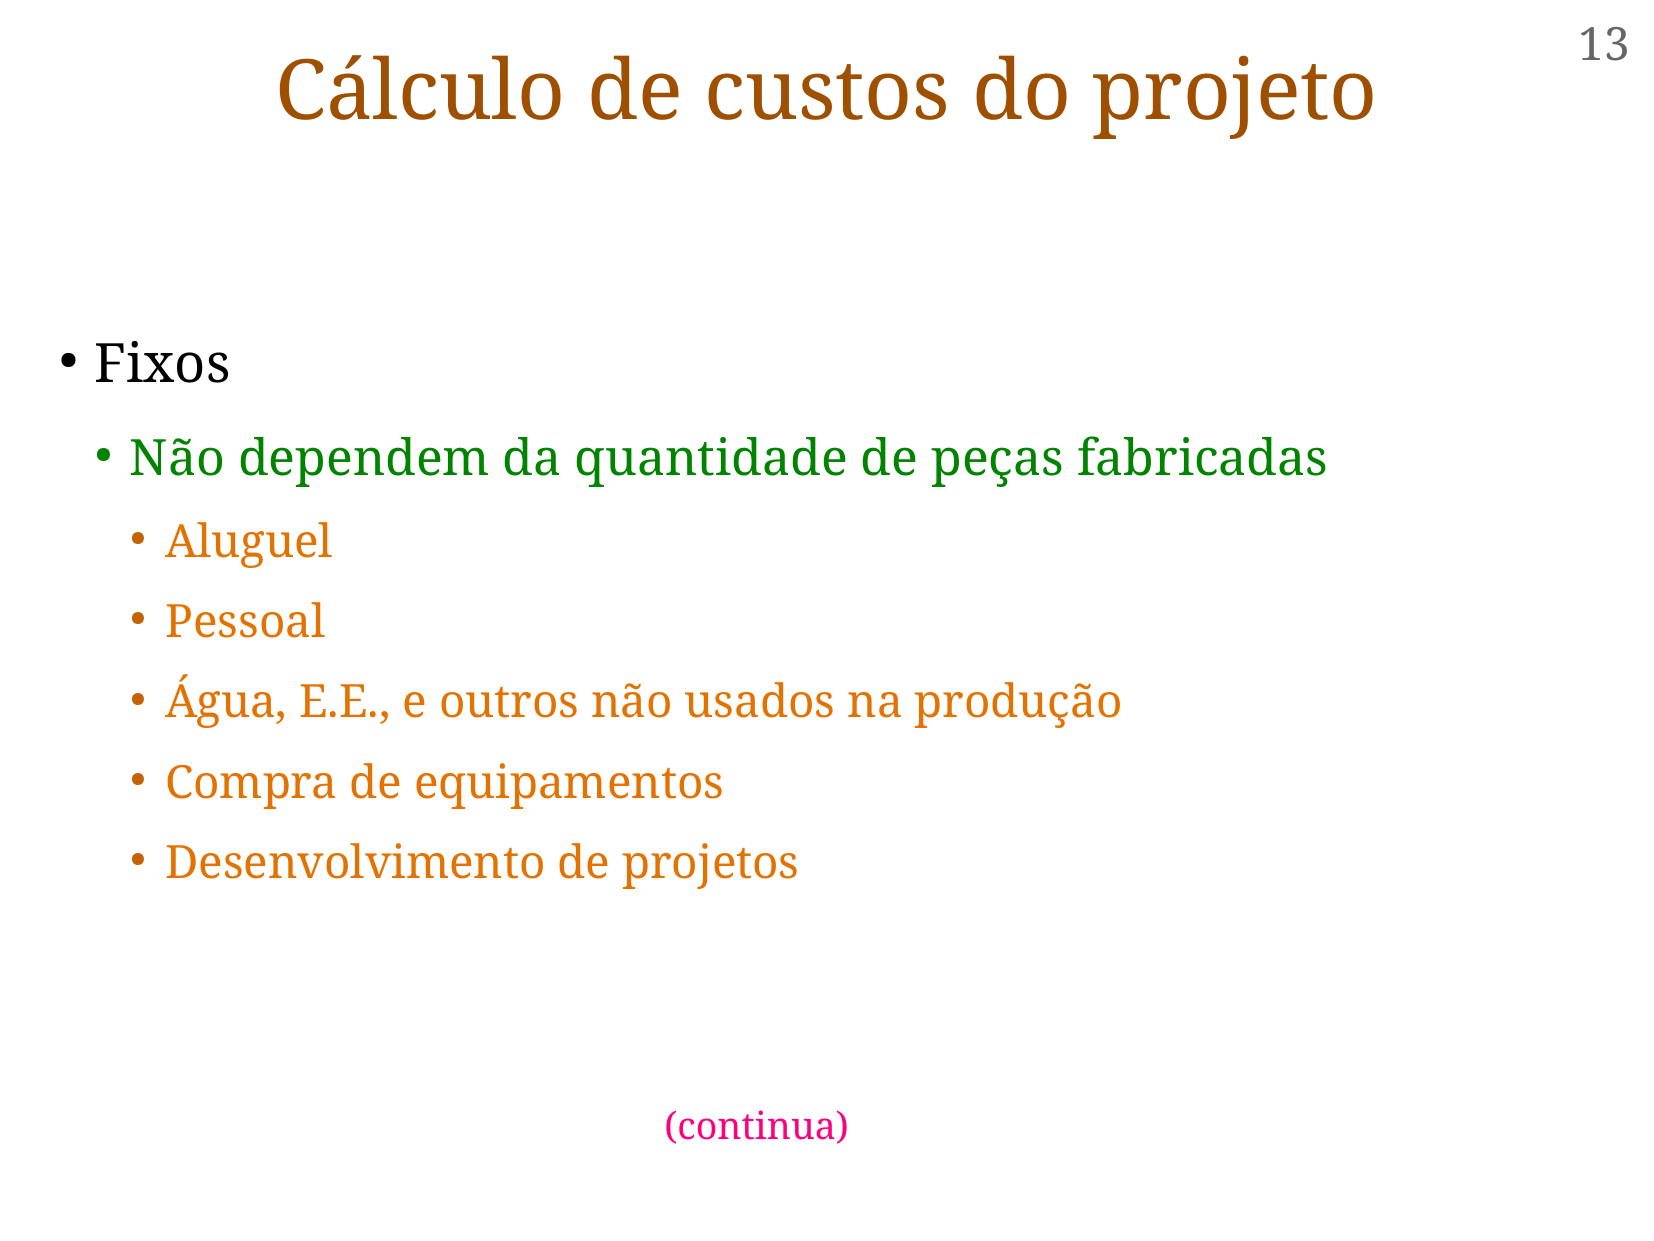

13
# Cálculo de custos do projeto
Fixos
Não dependem da quantidade de peças fabricadas
Aluguel
Pessoal
Água, E.E., e outros não usados na produção
Compra de equipamentos
Desenvolvimento de projetos
(continua)